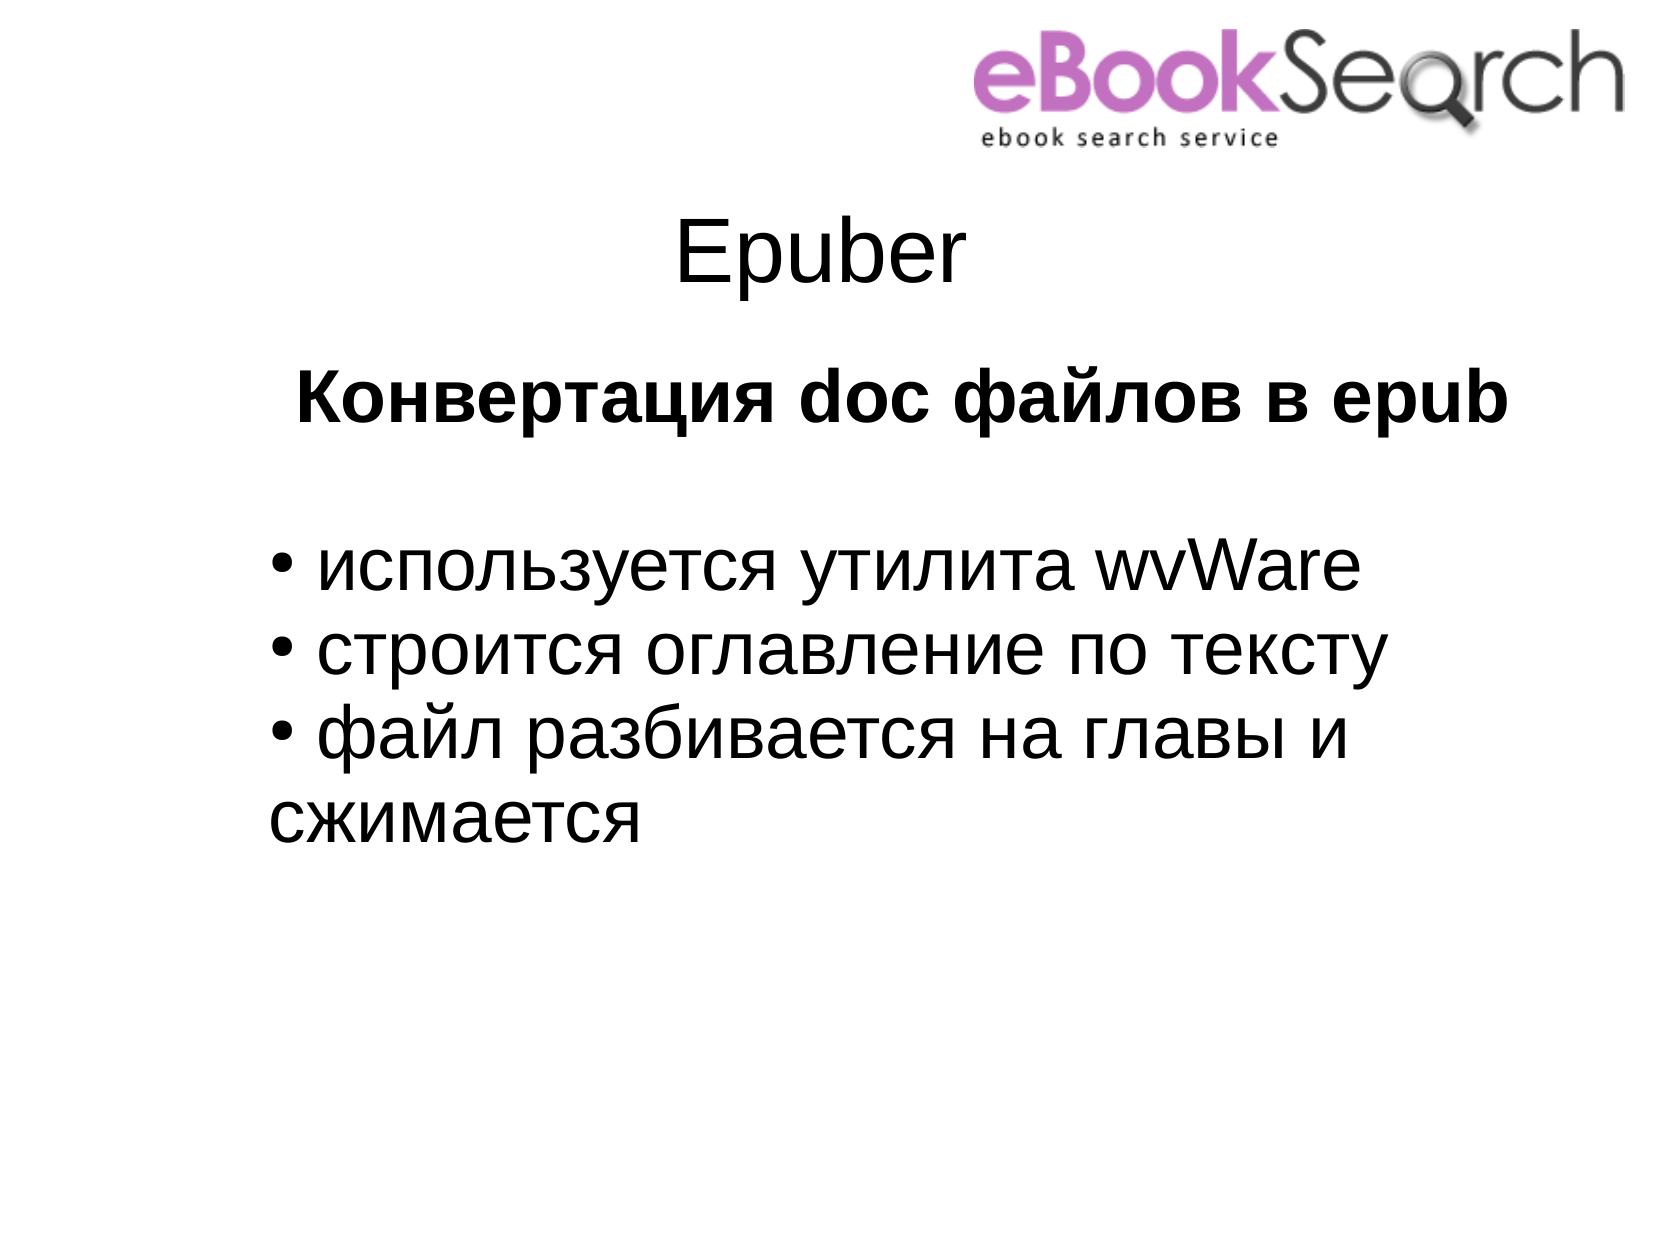

# Epuber
Конвертация doc файлов в epub
 используется утилита wvWare
 строится оглавление по тексту
 файл разбивается на главы и
сжимается